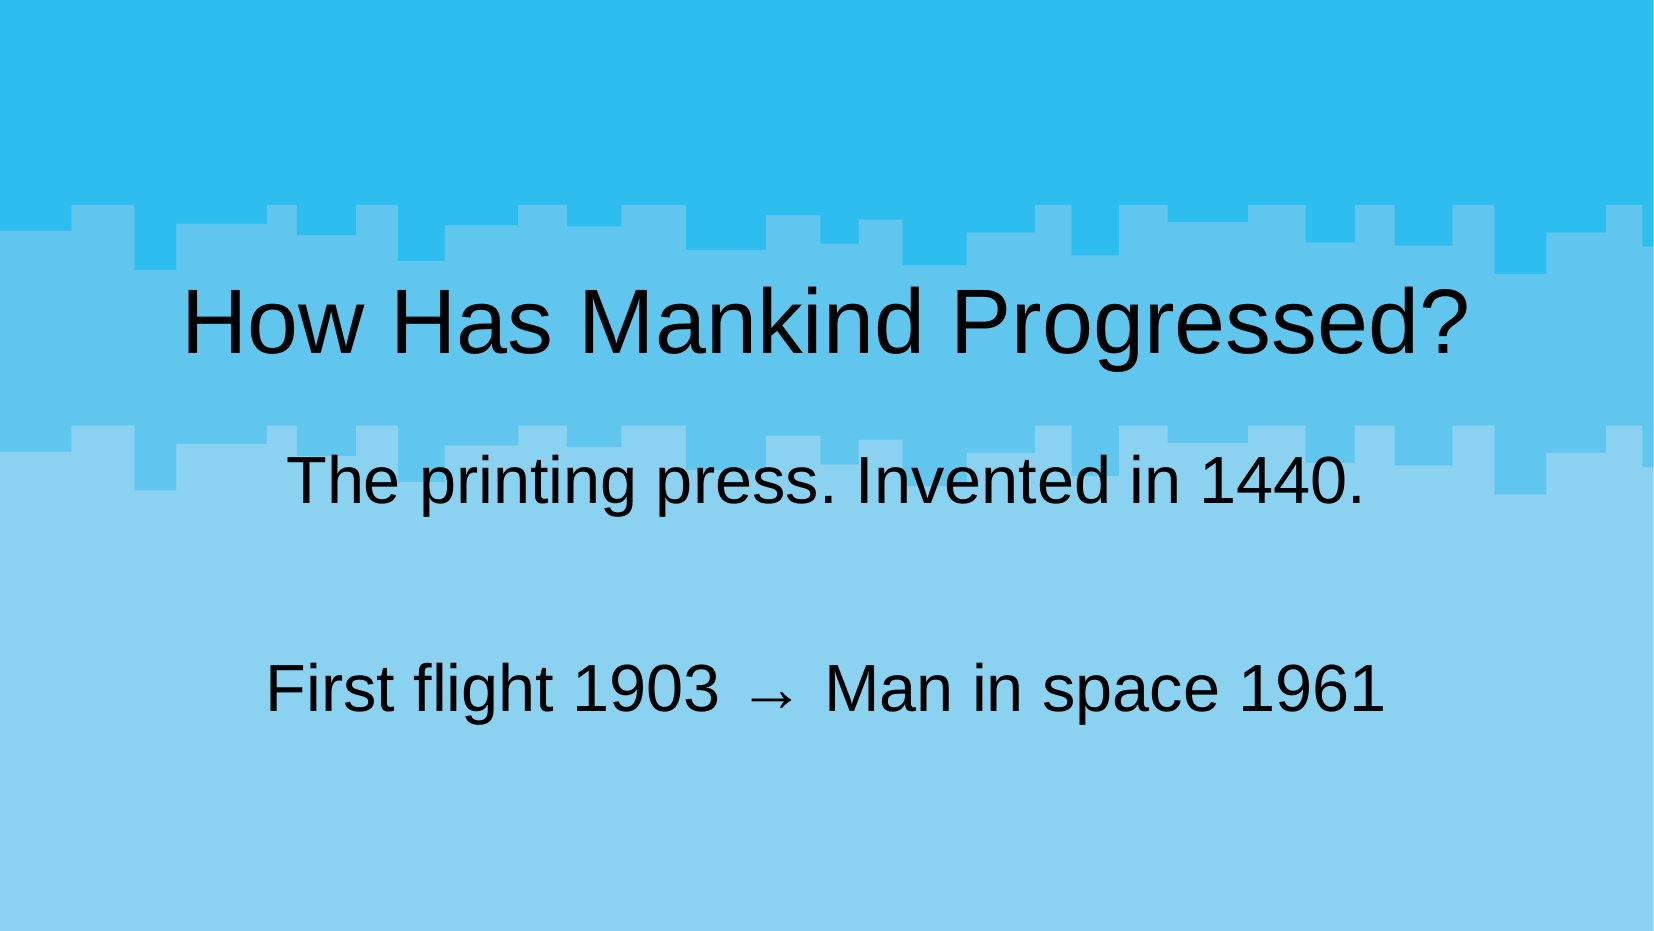

# How Has Mankind Progressed?
The printing press. Invented in 1440.
First flight 1903 → Man in space 1961